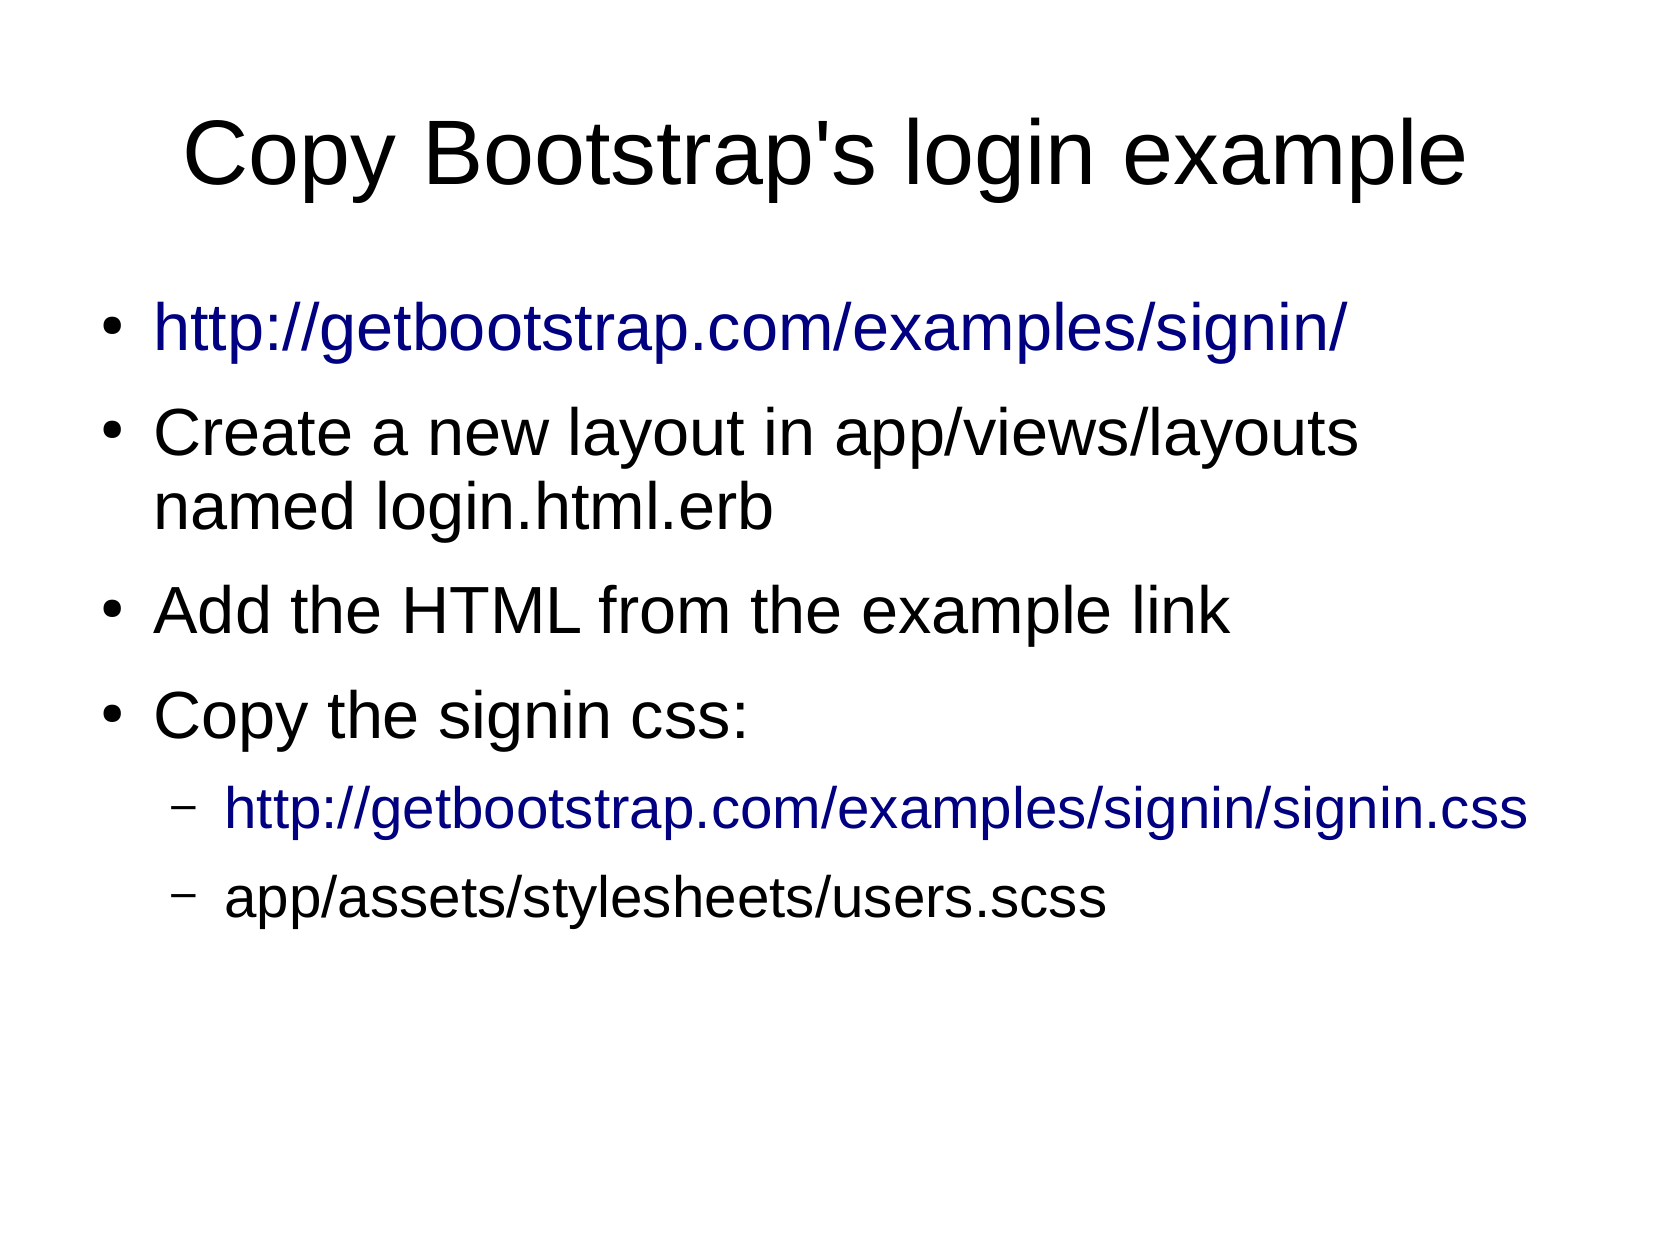

# Copy Bootstrap's login example
http://getbootstrap.com/examples/signin/
Create a new layout in app/views/layouts named login.html.erb
Add the HTML from the example link
Copy the signin css:
http://getbootstrap.com/examples/signin/signin.css
app/assets/stylesheets/users.scss